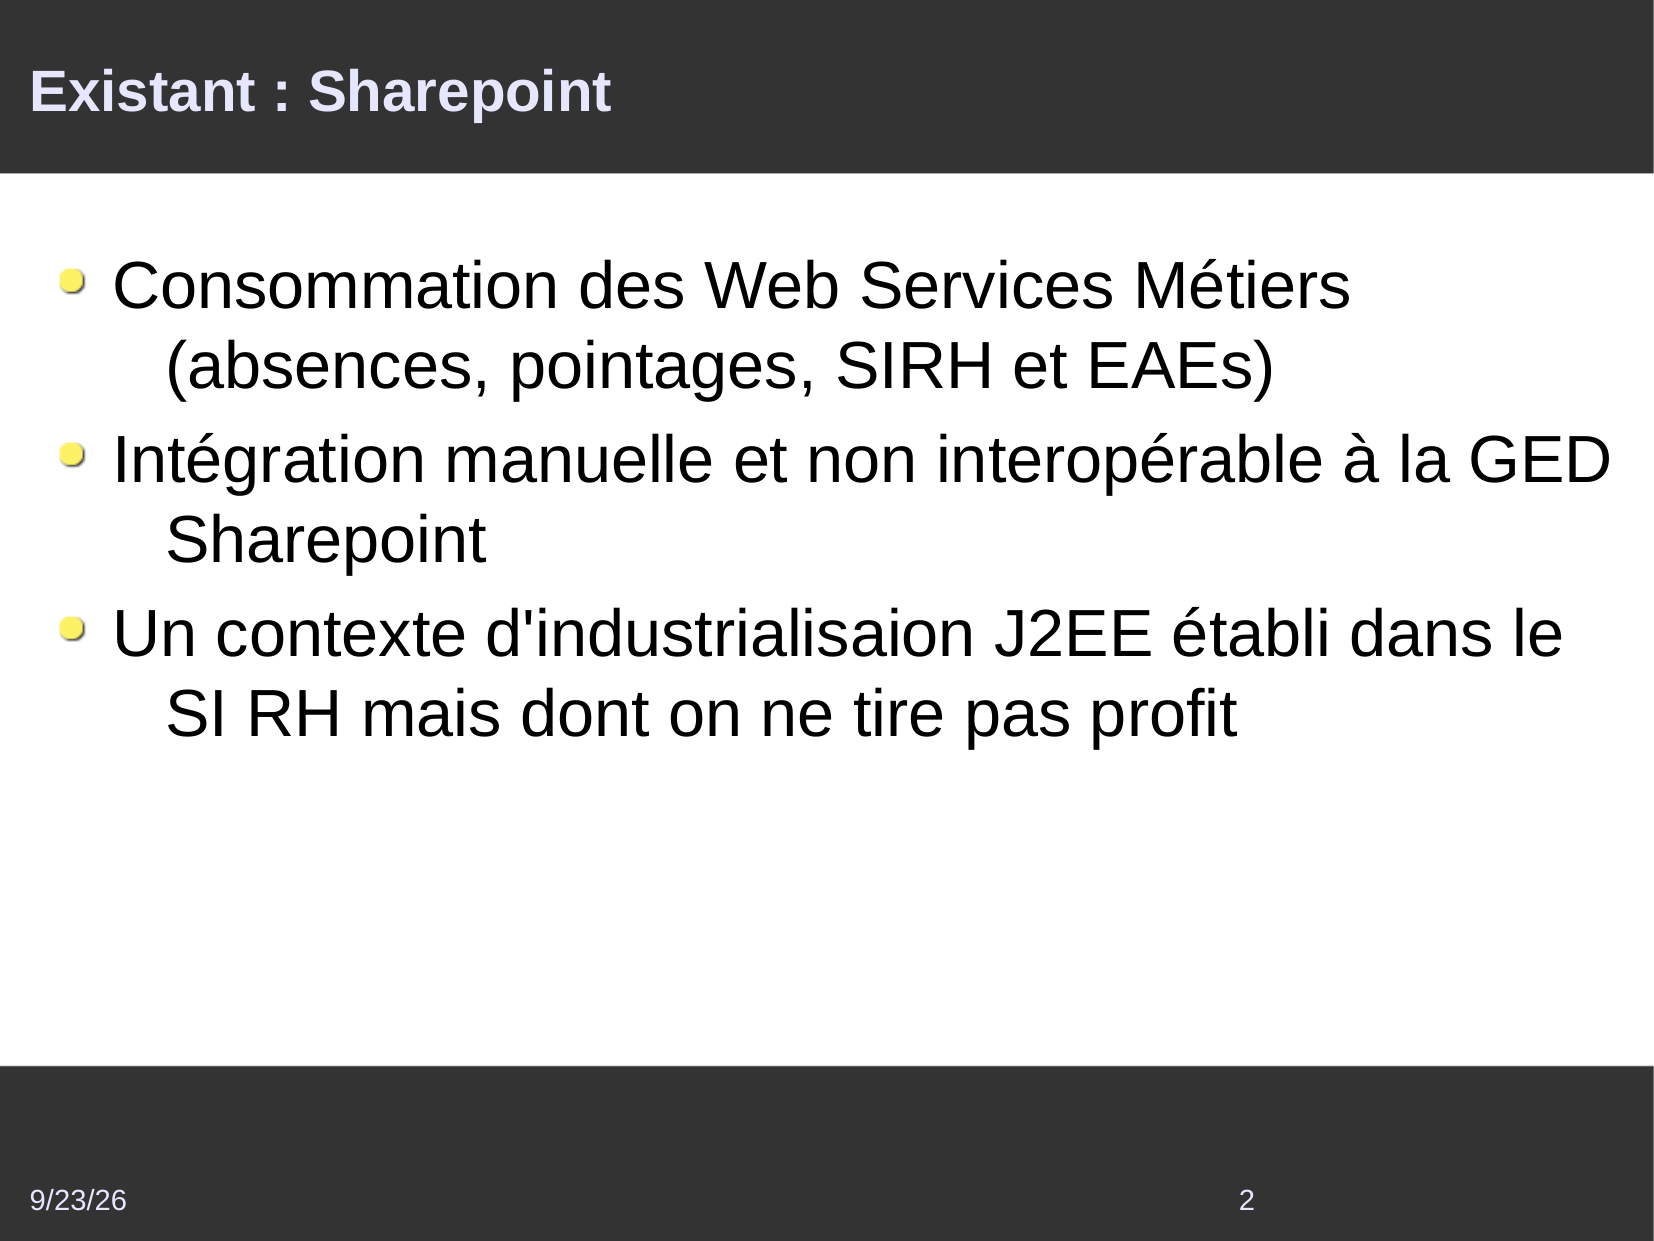

# Existant : Sharepoint
Consommation des Web Services Métiers (absences, pointages, SIRH et EAEs)
Intégration manuelle et non interopérable à la GED Sharepoint
Un contexte d'industrialisaion J2EE établi dans le SI RH mais dont on ne tire pas profit